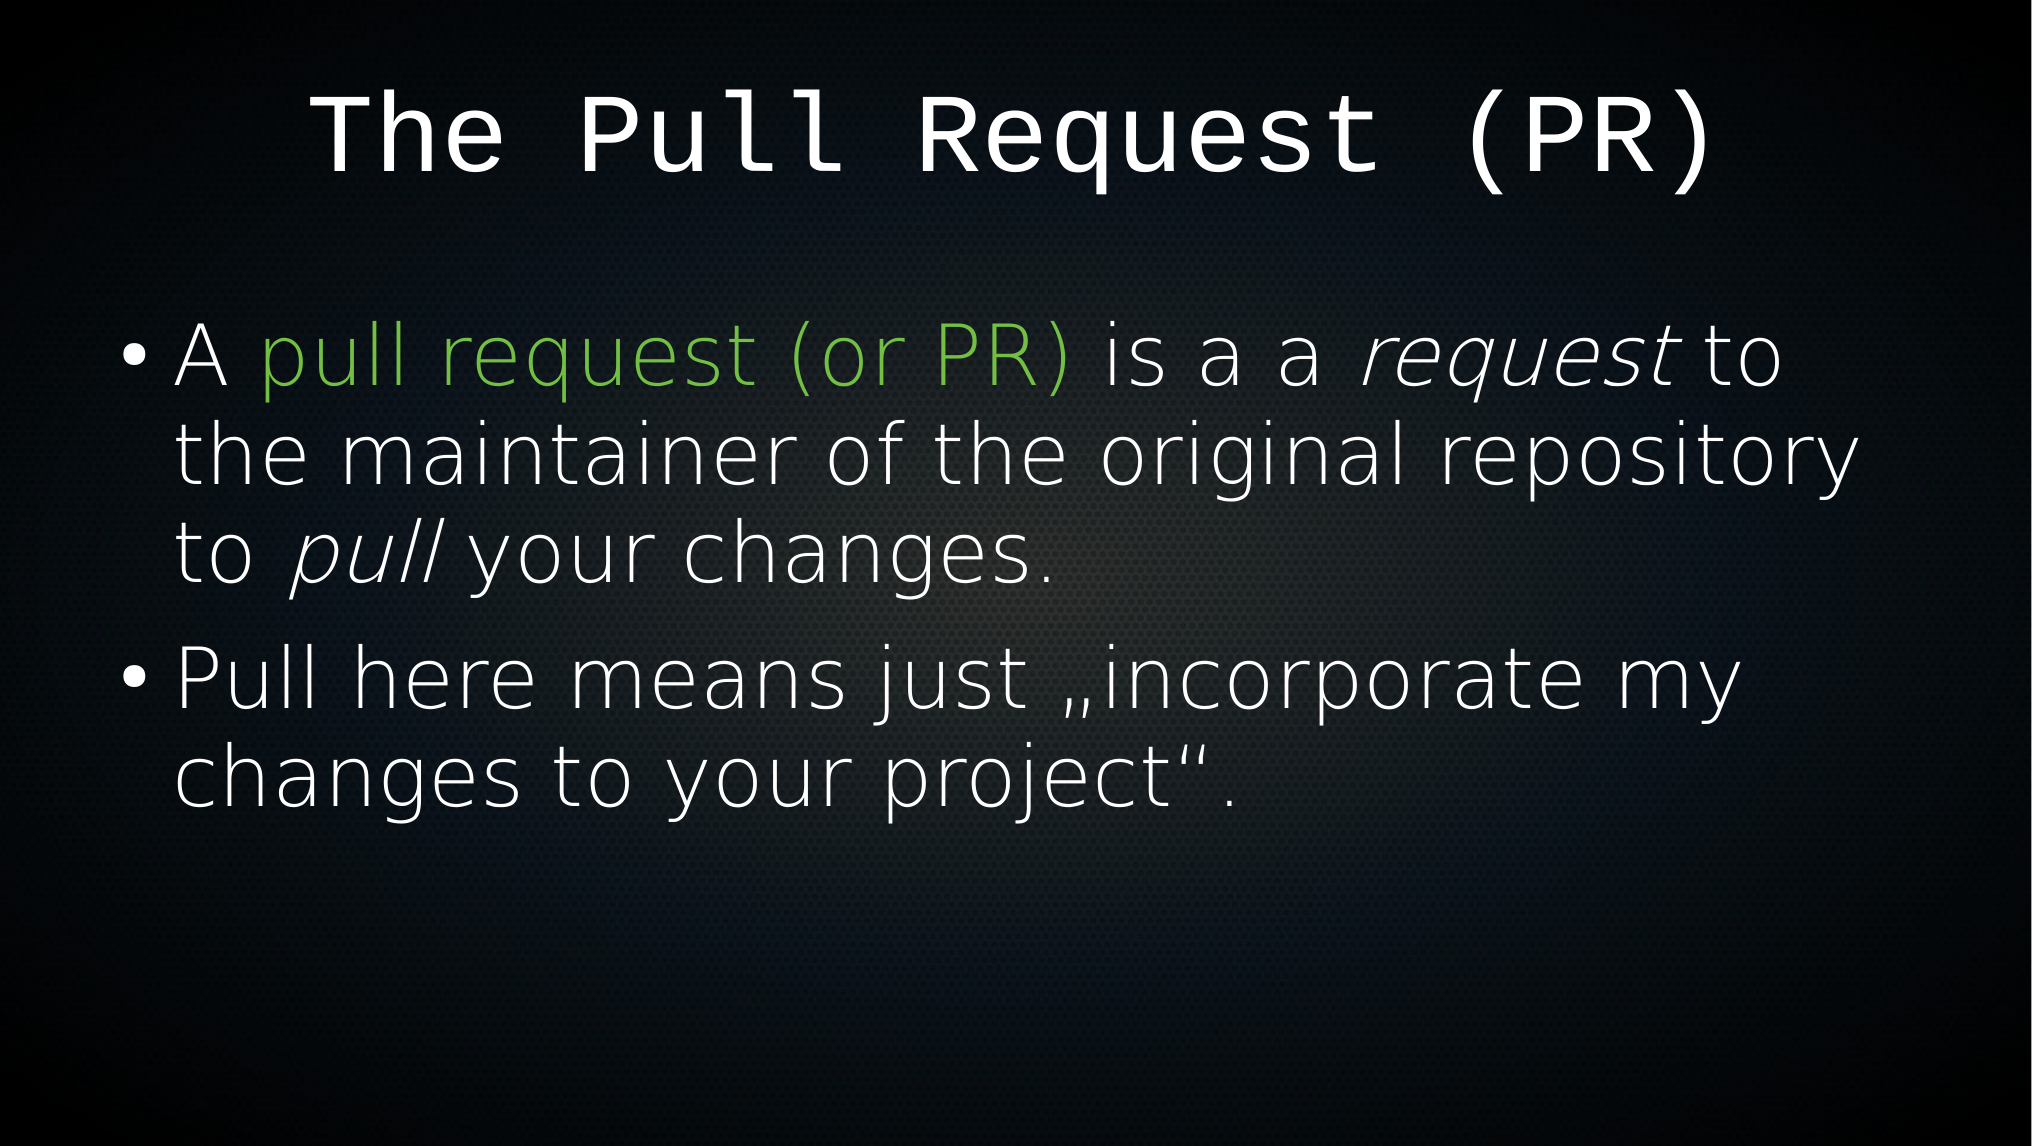

# The Pull Request (PR)
A pull request (or PR) is a a request to the maintainer of the original repository to pull your changes.
Pull here means just „incorporate my changes to your project“.